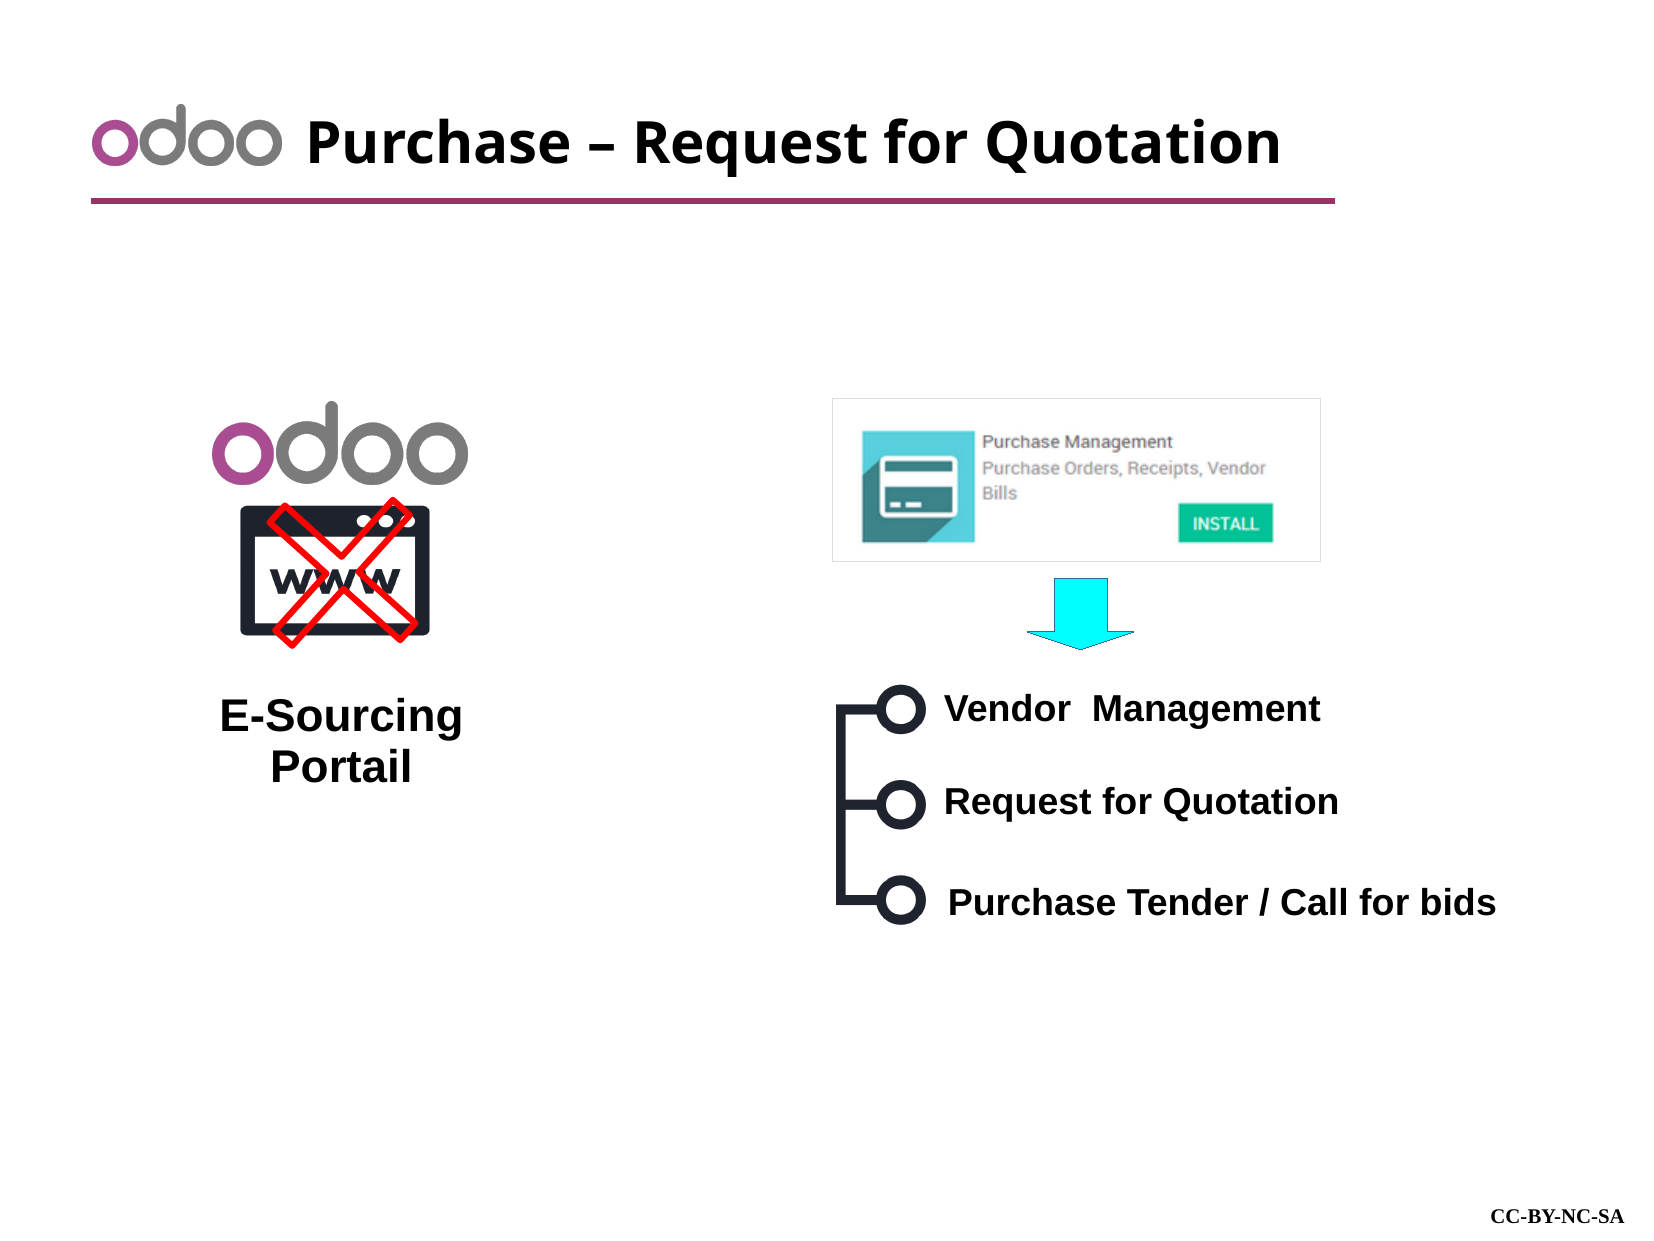

# Purchase – Request for Quotation
Vendor Management
E-Sourcing Portail
Request for Quotation
Purchase Tender / Call for bids